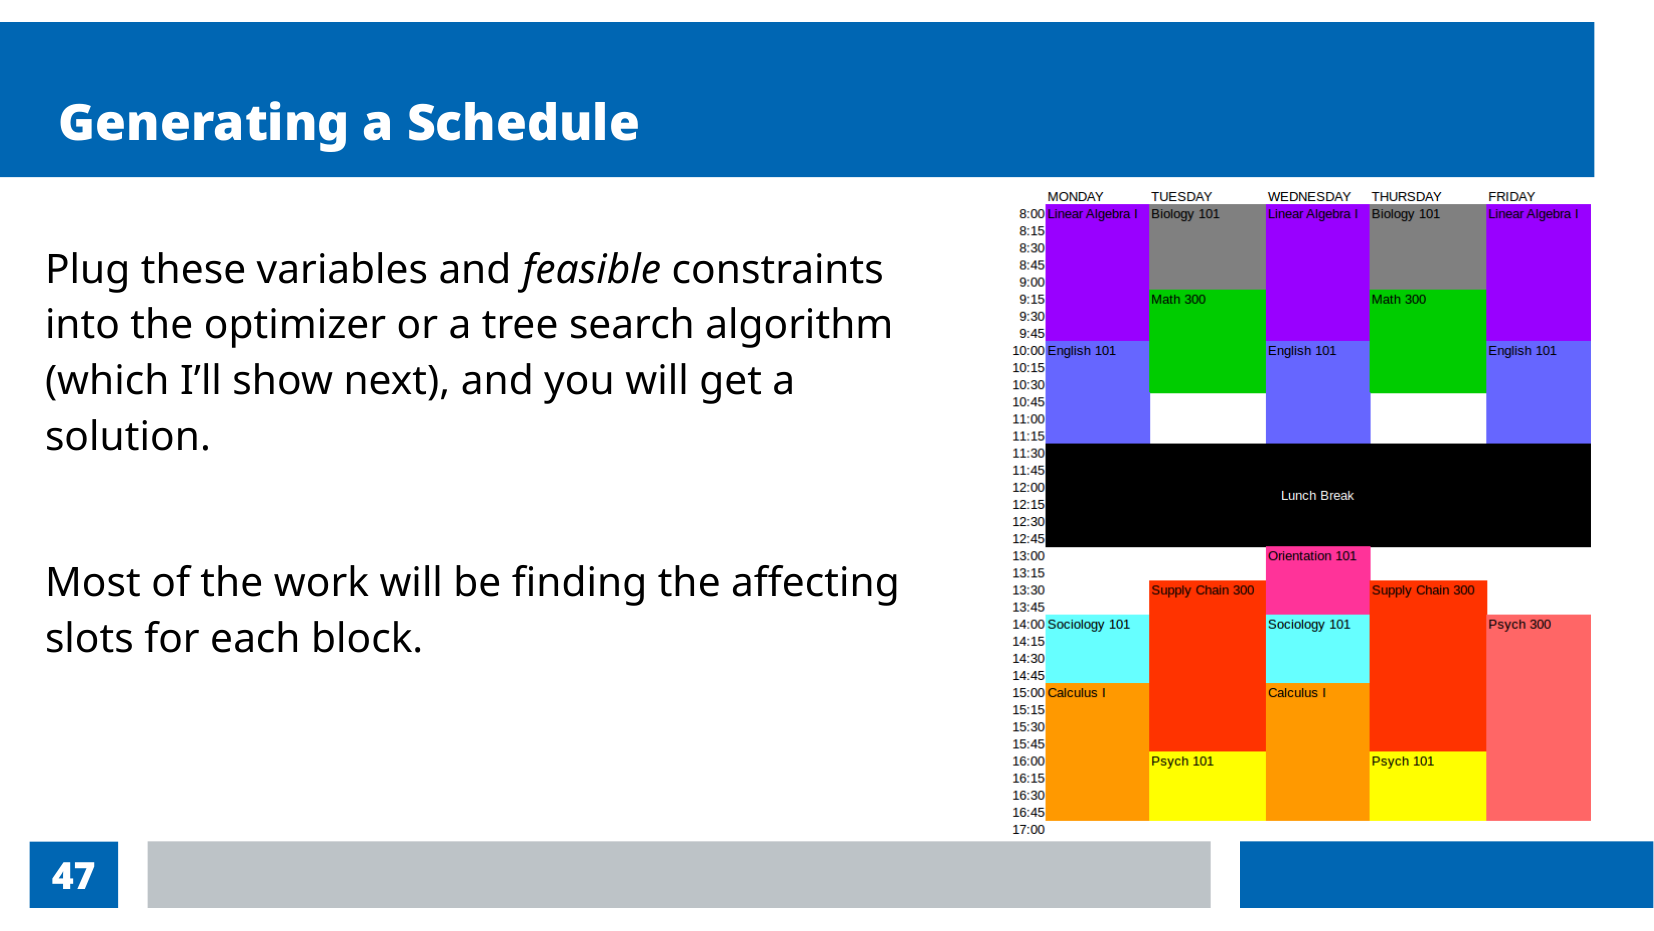

# Generating a Schedule
Plug these variables and feasible constraints into the optimizer or a tree search algorithm (which I’ll show next), and you will get a solution.
Most of the work will be finding the affecting slots for each block.
47